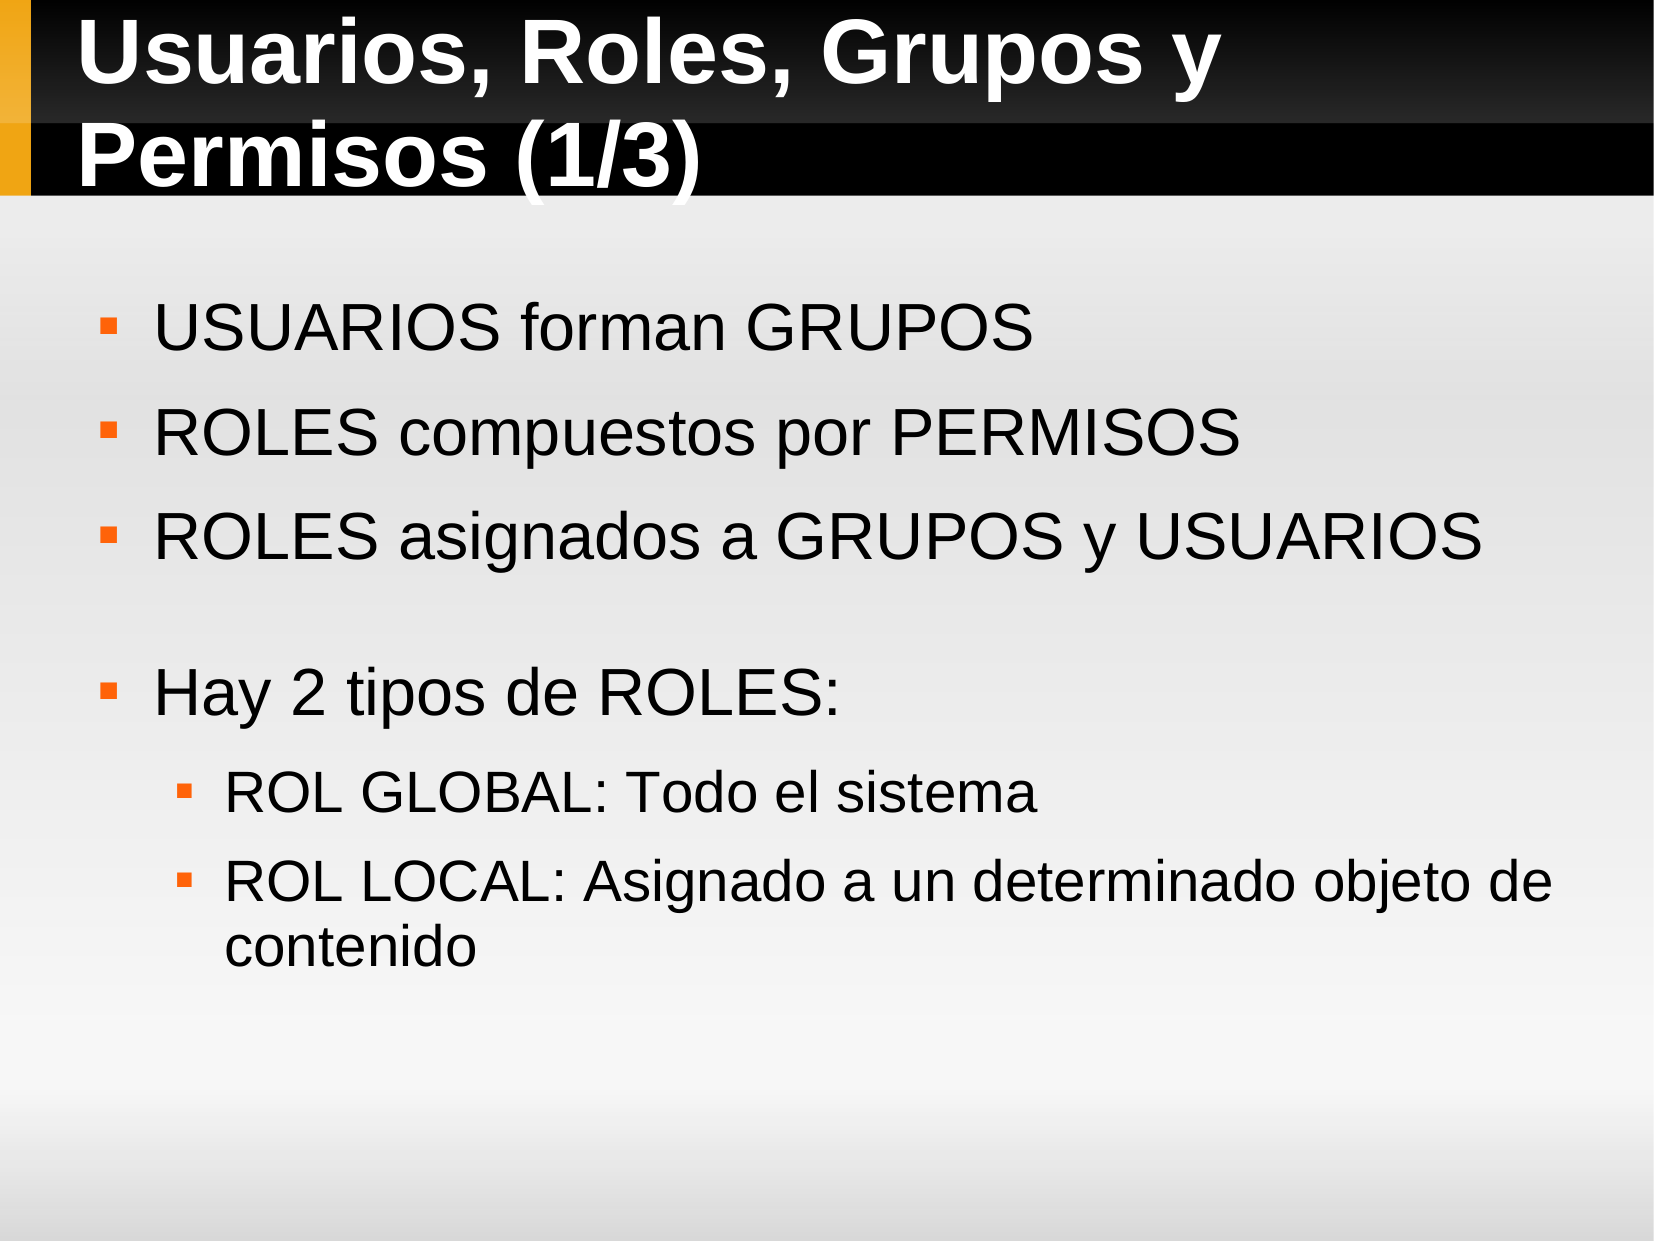

# Usuarios, Roles, Grupos y Permisos (1/3)
USUARIOS forman GRUPOS
ROLES compuestos por PERMISOS
ROLES asignados a GRUPOS y USUARIOS
Hay 2 tipos de ROLES:
ROL GLOBAL: Todo el sistema
ROL LOCAL: Asignado a un determinado objeto de contenido